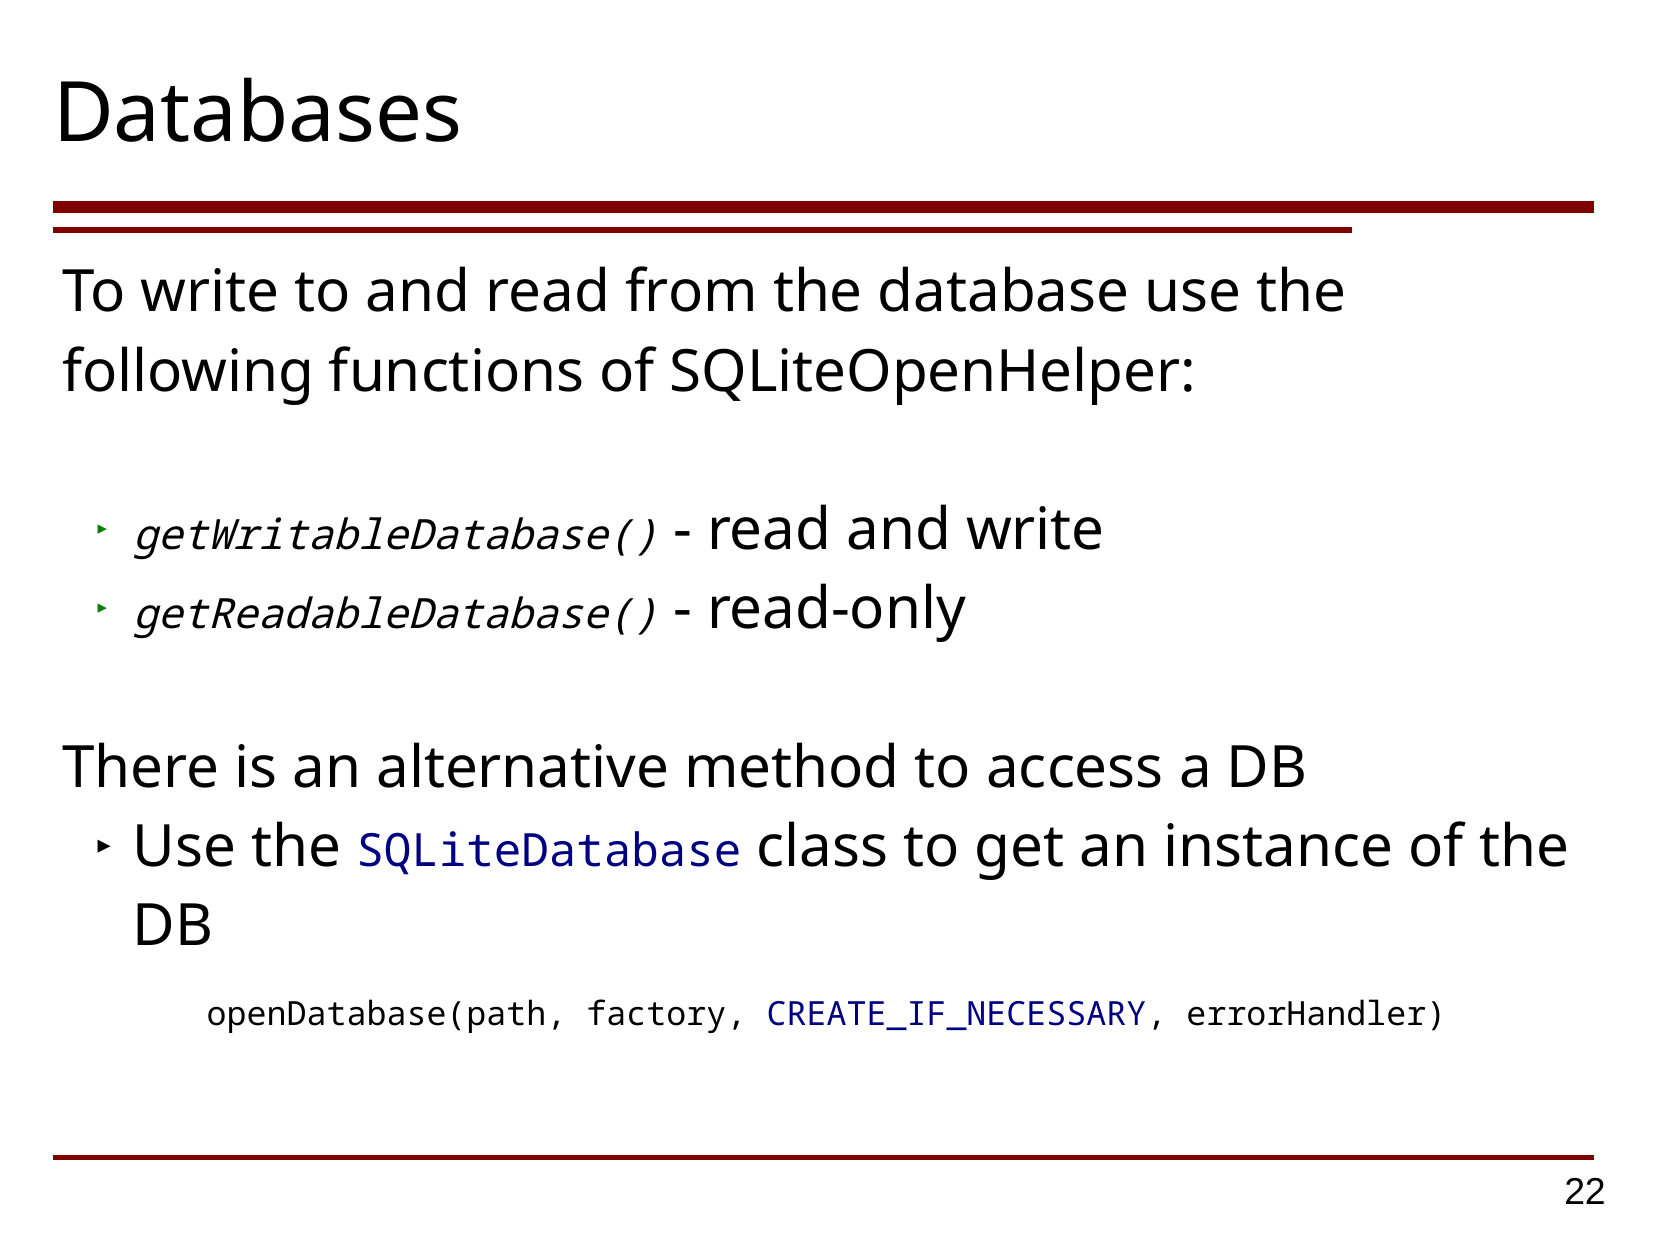

# Databases
To write to and read from the database use the following functions of SQLiteOpenHelper:
getWritableDatabase() - read and write
getReadableDatabase() - read-only
There is an alternative method to access a DB
Use the SQLiteDatabase class to get an instance of the DB
	openDatabase(path, factory, CREATE_IF_NECESSARY, errorHandler)